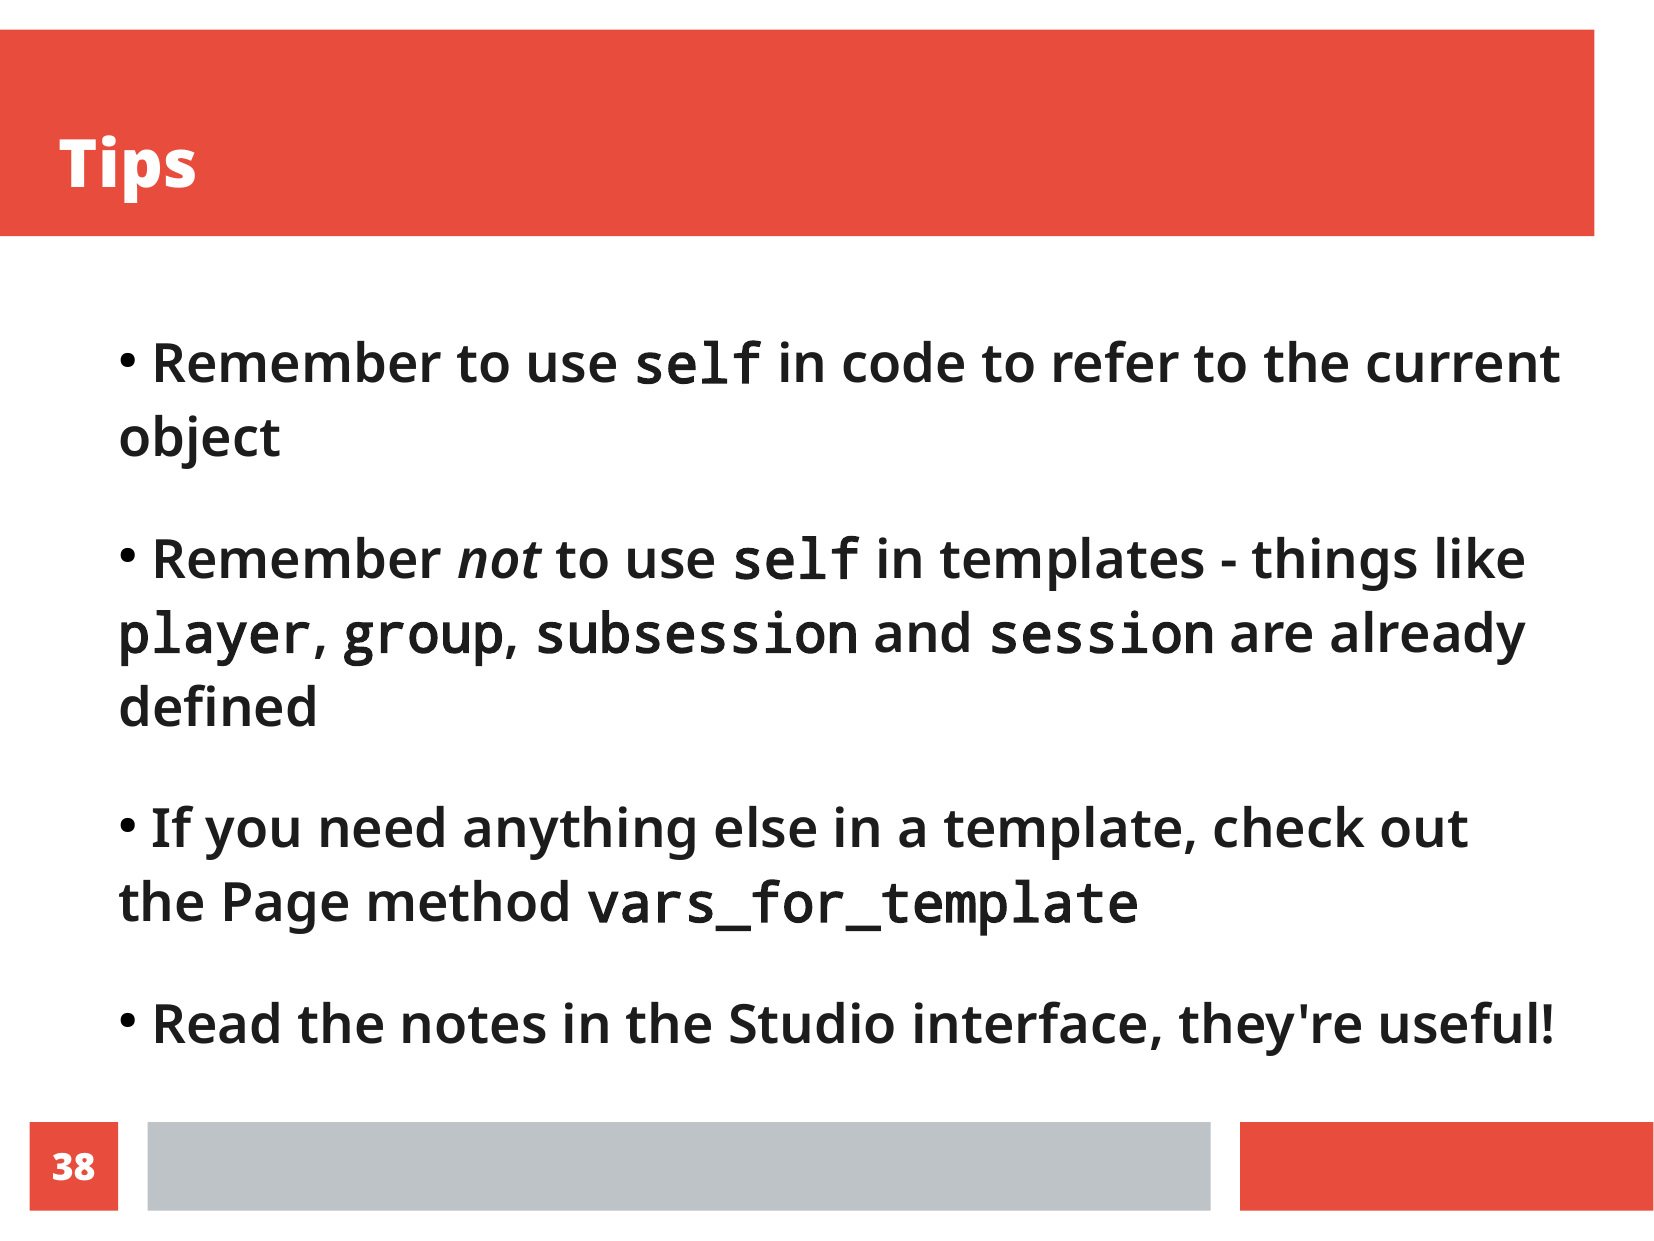

# Tips
 Remember to use self in code to refer to the current object
 Remember not to use self in templates - things like player, group, subsession and session are already defined
 If you need anything else in a template, check out the Page method vars_for_template
 Read the notes in the Studio interface, they're useful!
38